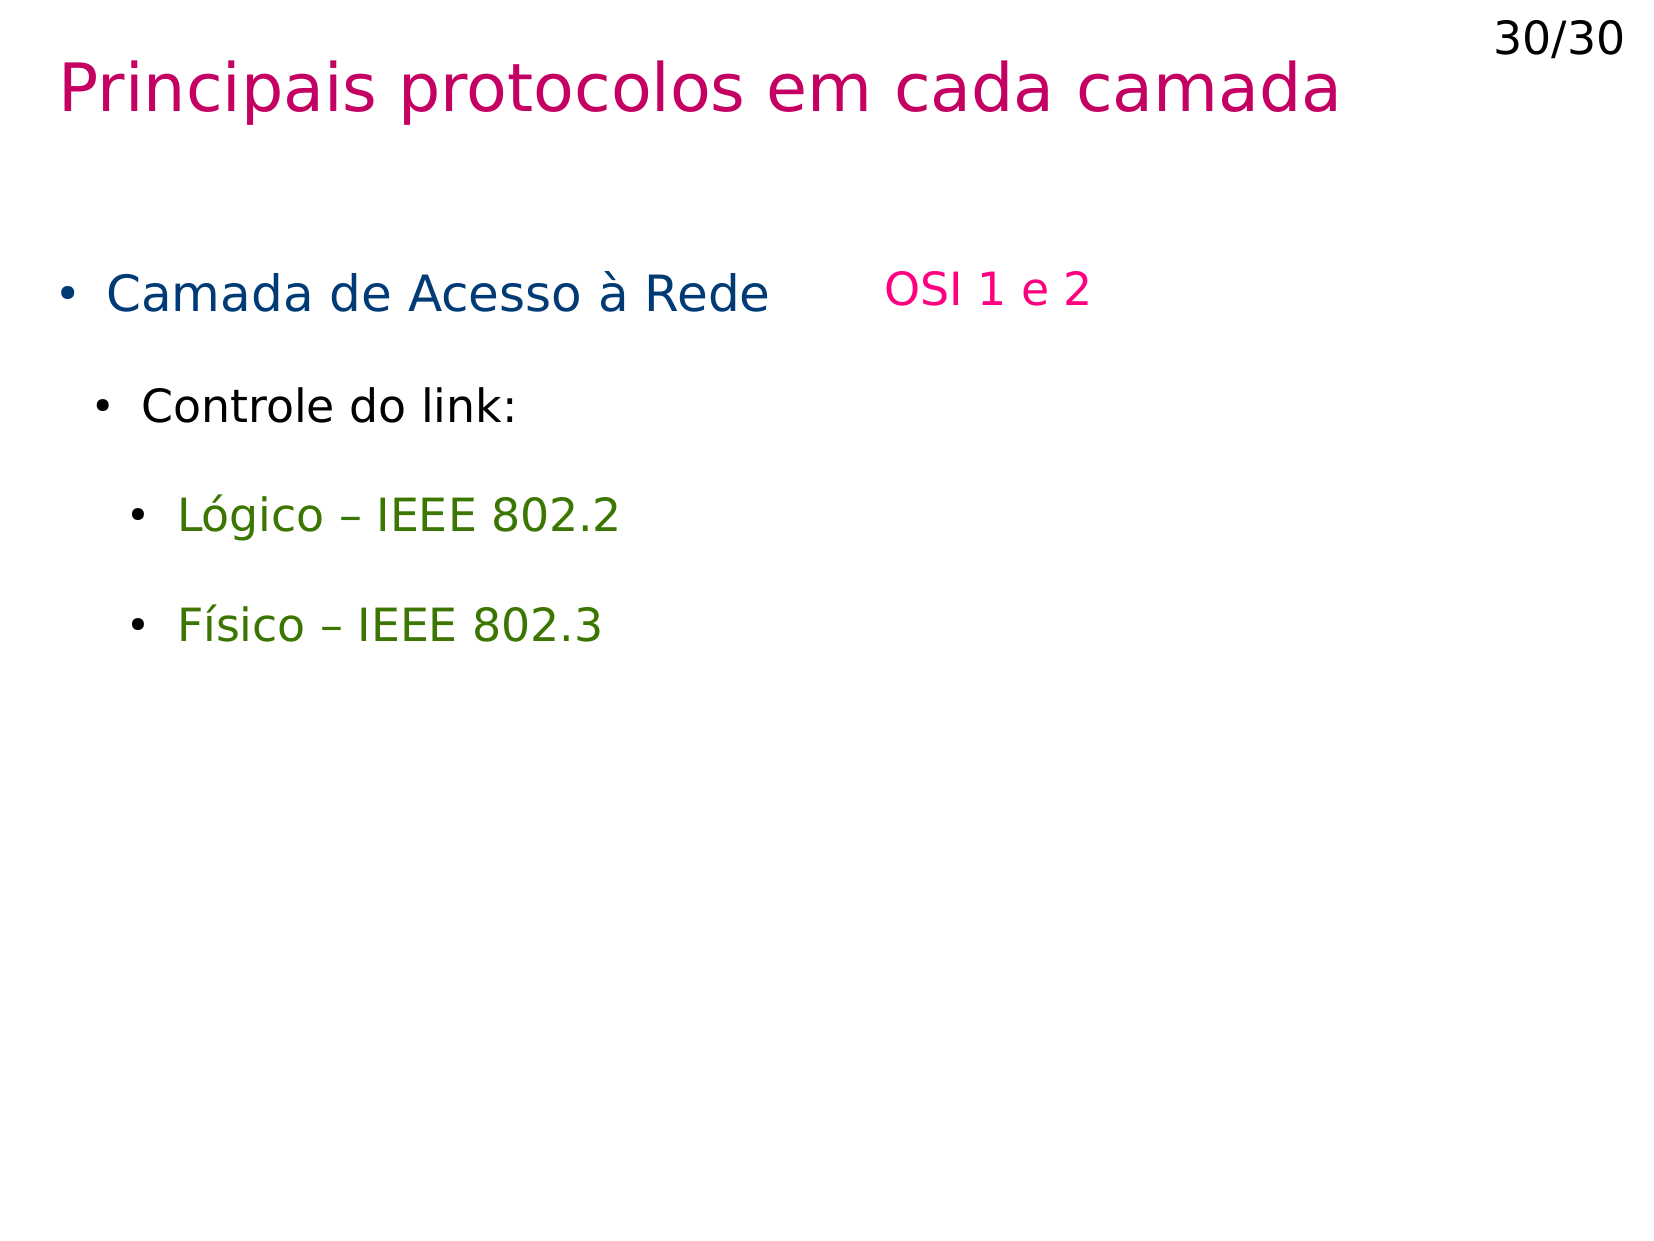

30
# Principais protocolos em cada camada
Camada de Acesso à Rede
Controle do link:
Lógico – IEEE 802.2
Físico – IEEE 802.3
OSI 1 e 2